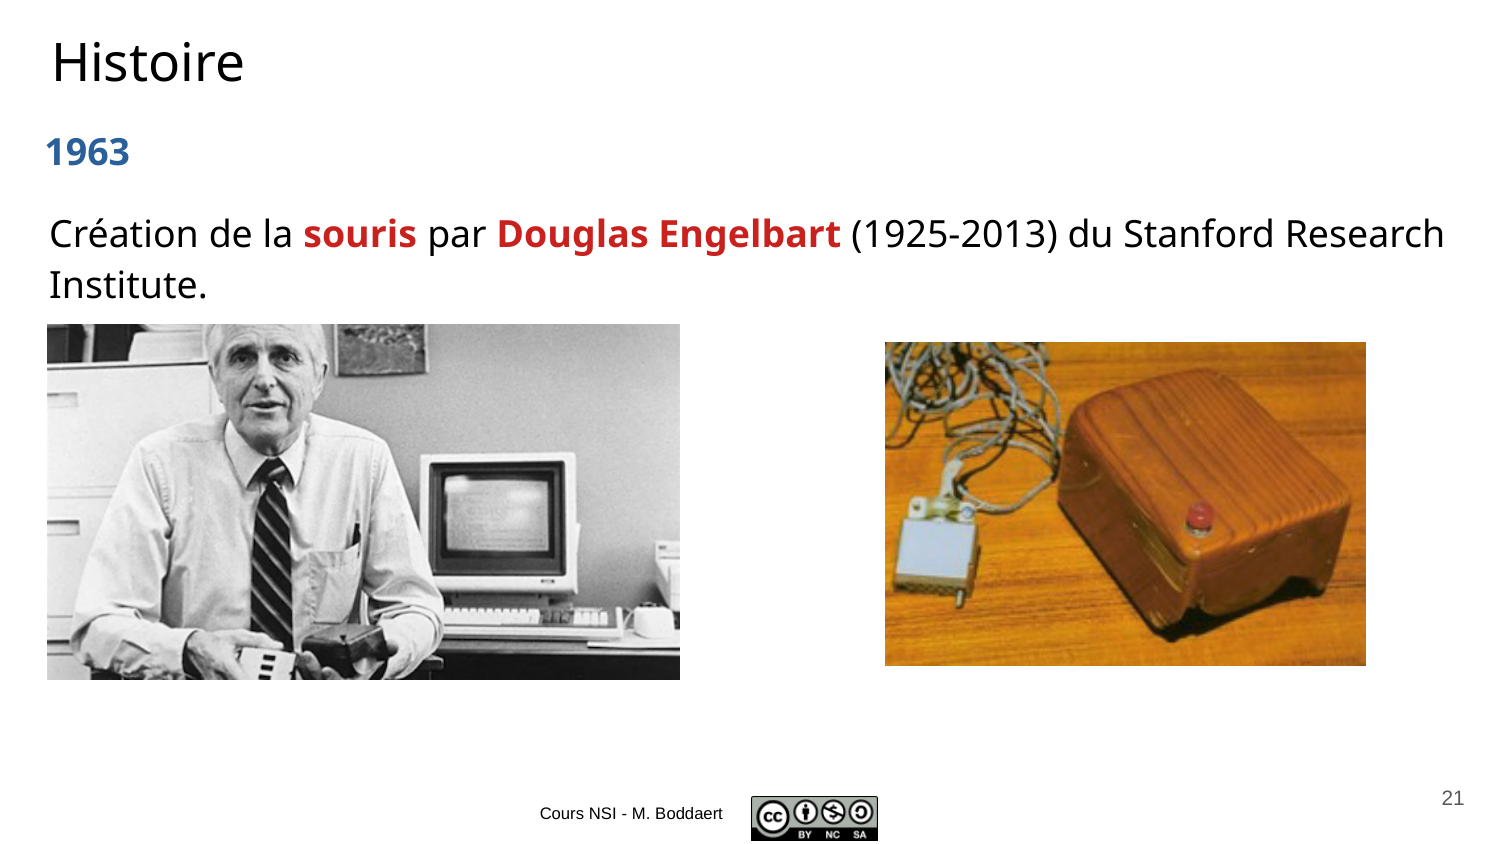

# Histoire
1963
Création de la souris par Douglas Engelbart (1925-2013) du Stanford Research Institute.